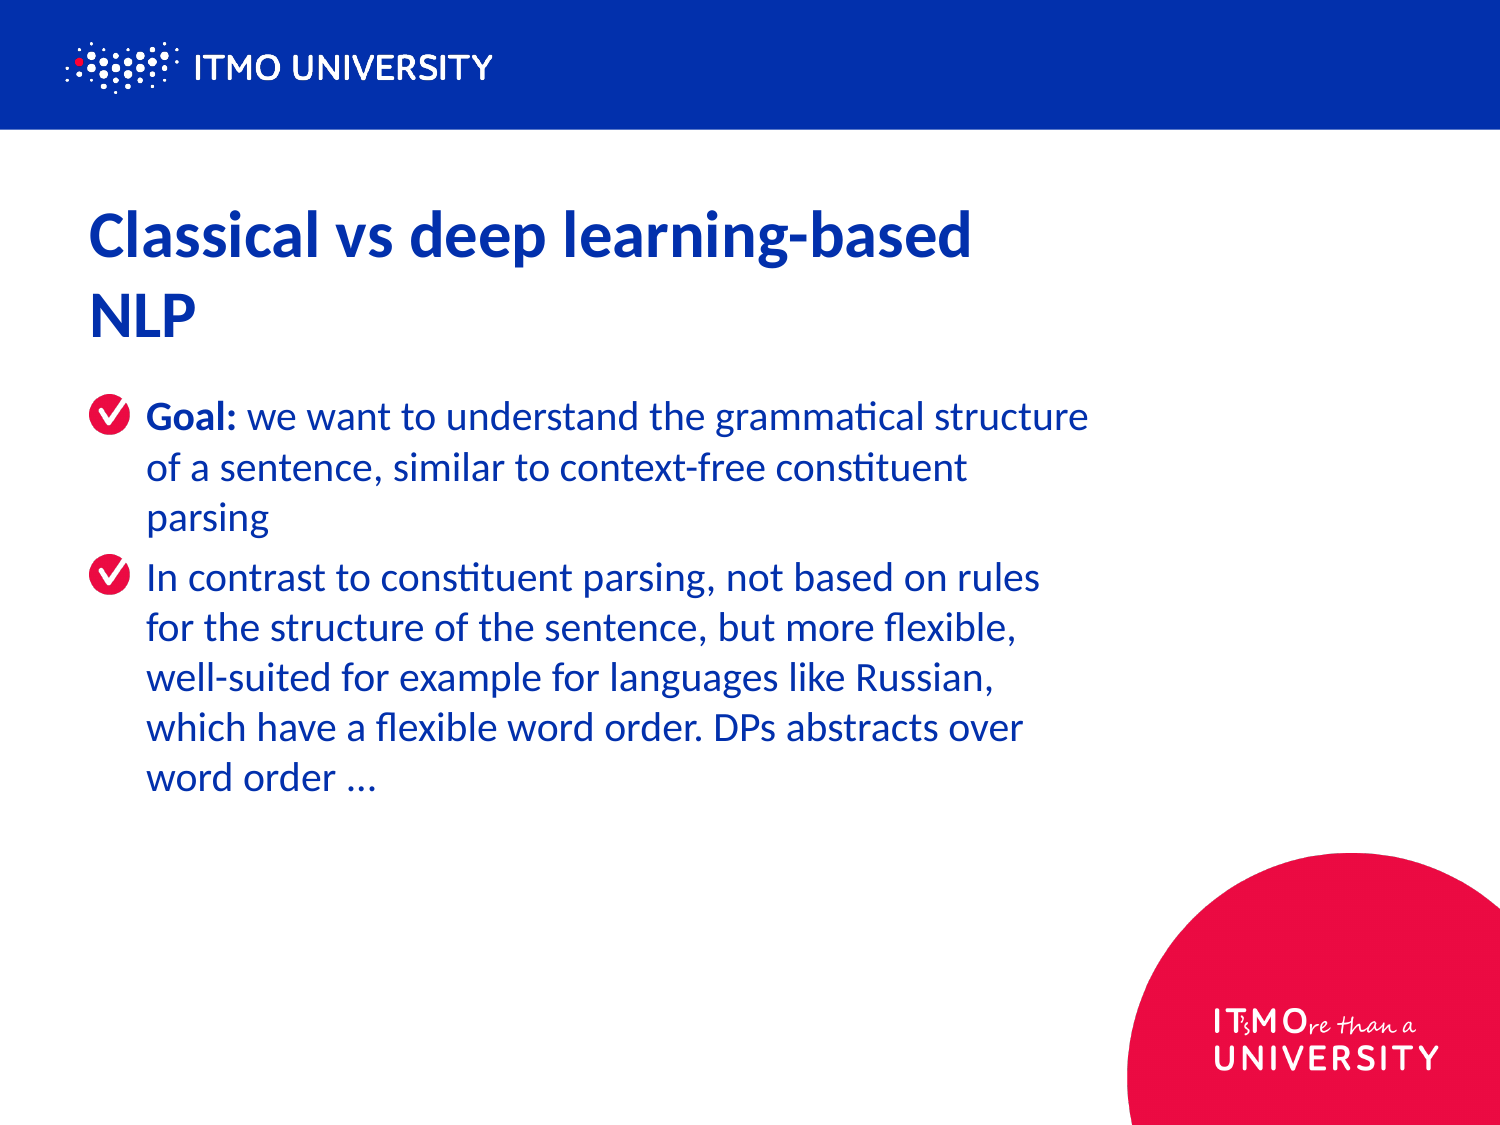

Classical vs deep learning-based NLP
Goal: we want to understand the grammatical structure of a sentence, similar to context-free constituent parsing
In contrast to constituent parsing, not based on rules for the structure of the sentence, but more flexible, well-suited for example for languages like Russian, which have a flexible word order. DPs abstracts over word order ...